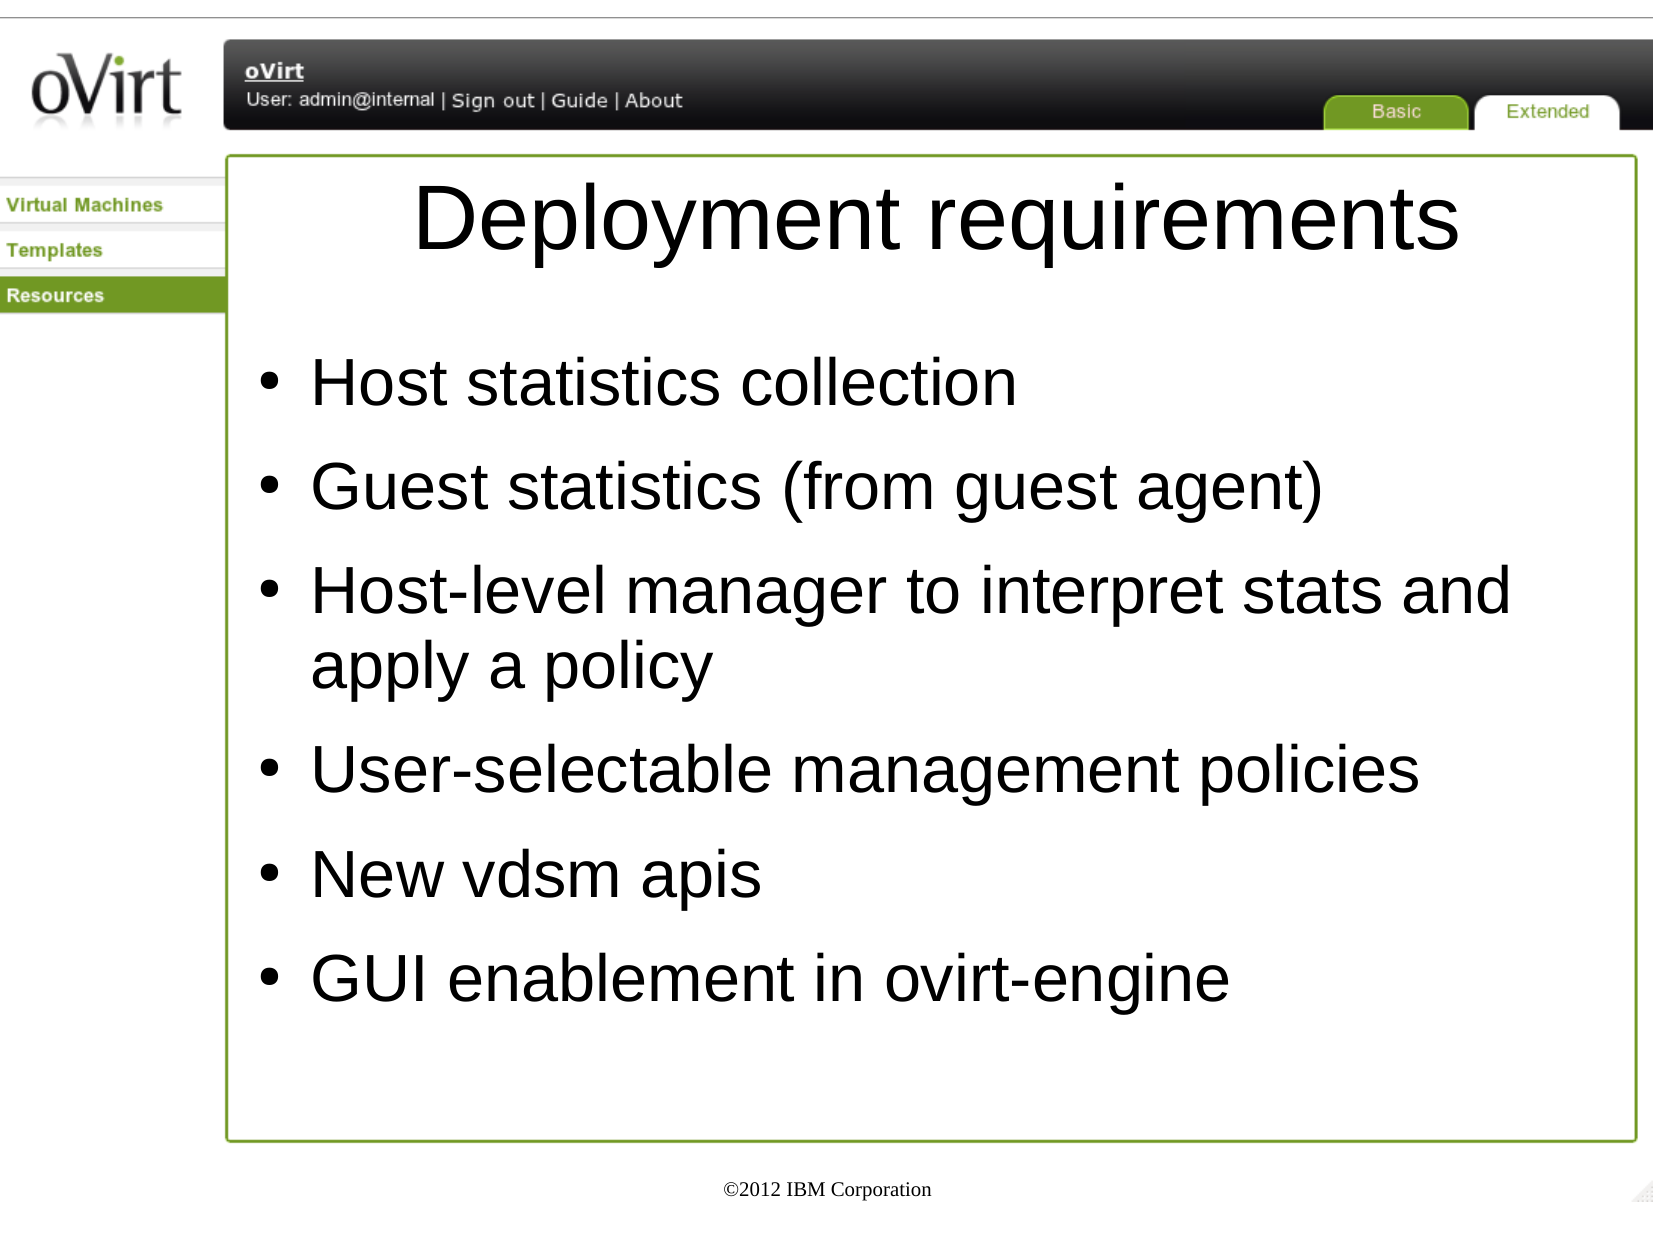

# Deployment requirements
Host statistics collection
Guest statistics (from guest agent)
Host-level manager to interpret stats and apply a policy
User-selectable management policies
New vdsm apis
GUI enablement in ovirt-engine